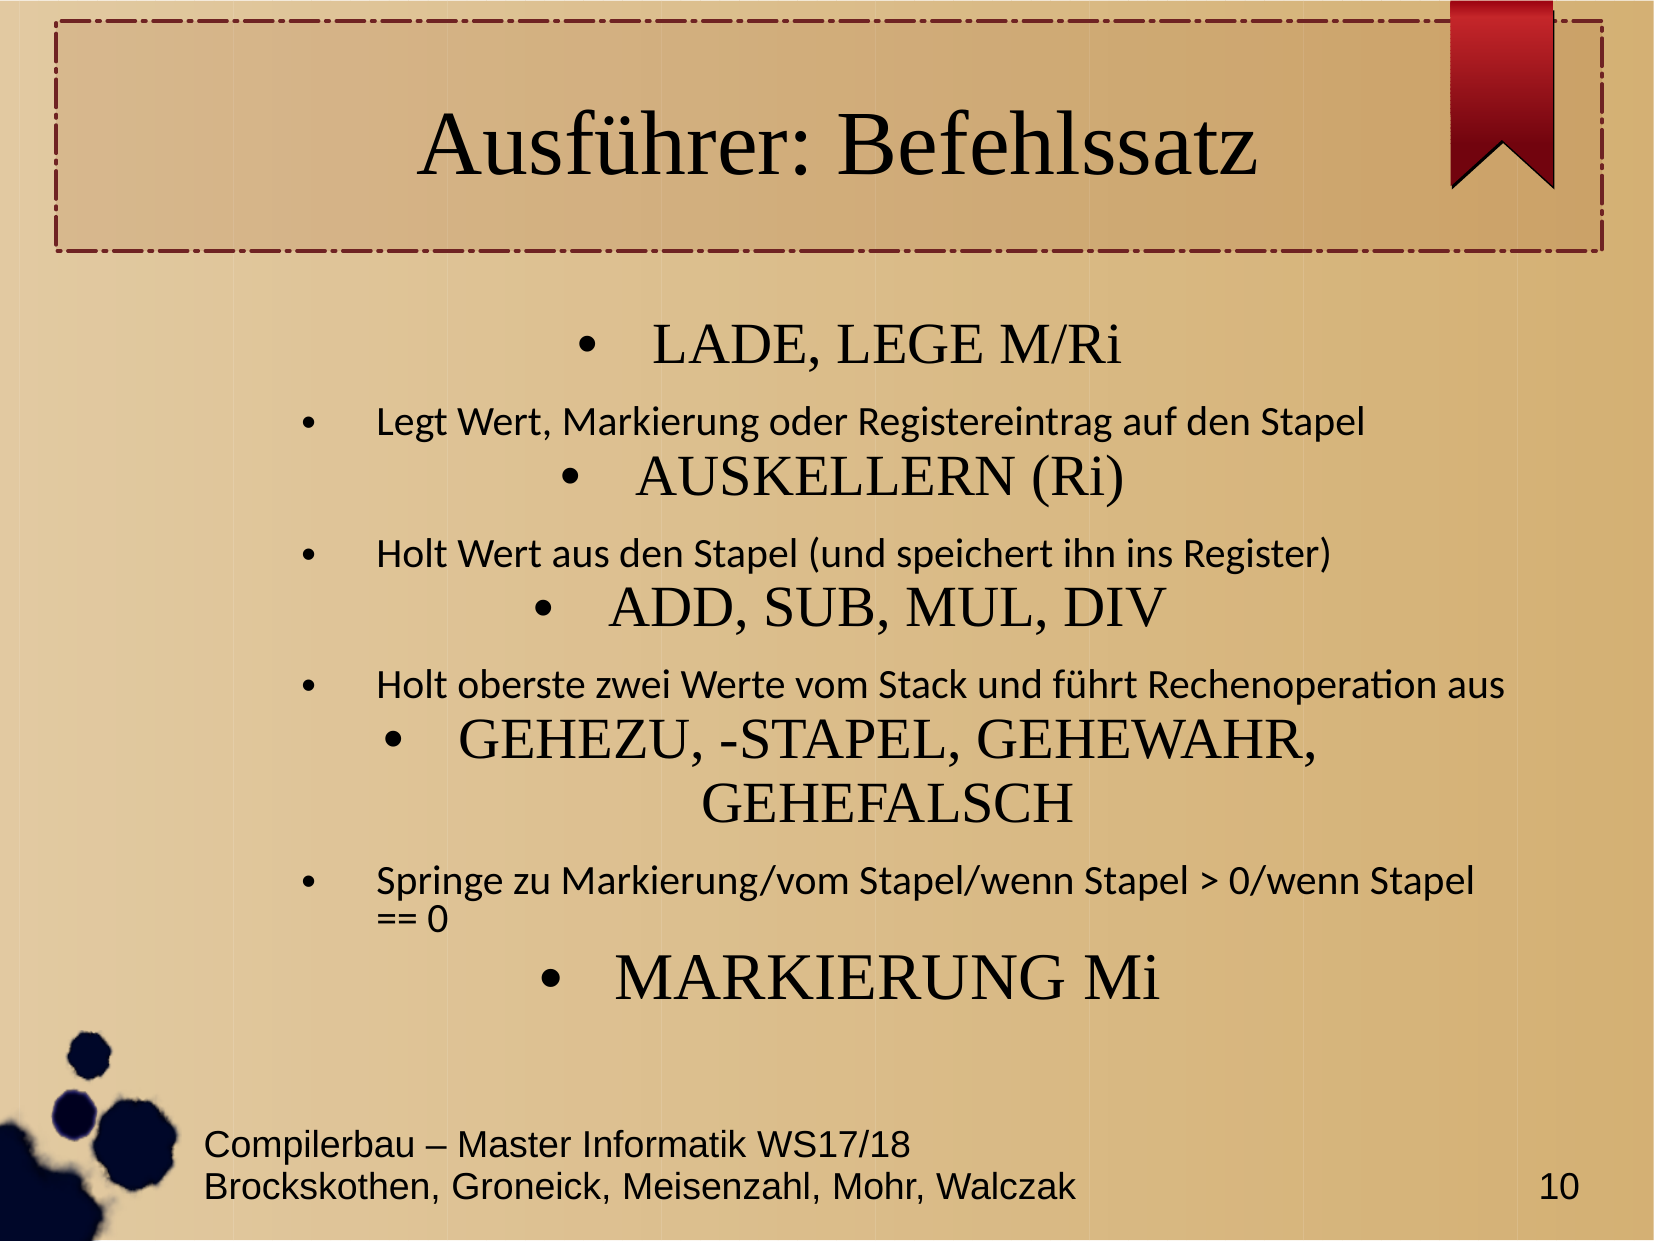

# Ausführer: Befehlssatz
LADE, LEGE M/Ri
Legt Wert, Markierung oder Registereintrag auf den Stapel
AUSKELLERN (Ri)
Holt Wert aus den Stapel (und speichert ihn ins Register)
ADD, SUB, MUL, DIV
Holt oberste zwei Werte vom Stack und führt Rechenoperation aus
GEHEZU, -STAPEL, GEHEWAHR, GEHEFALSCH
Springe zu Markierung/vom Stapel/wenn Stapel > 0/wenn Stapel == 0
MARKIERUNG Mi